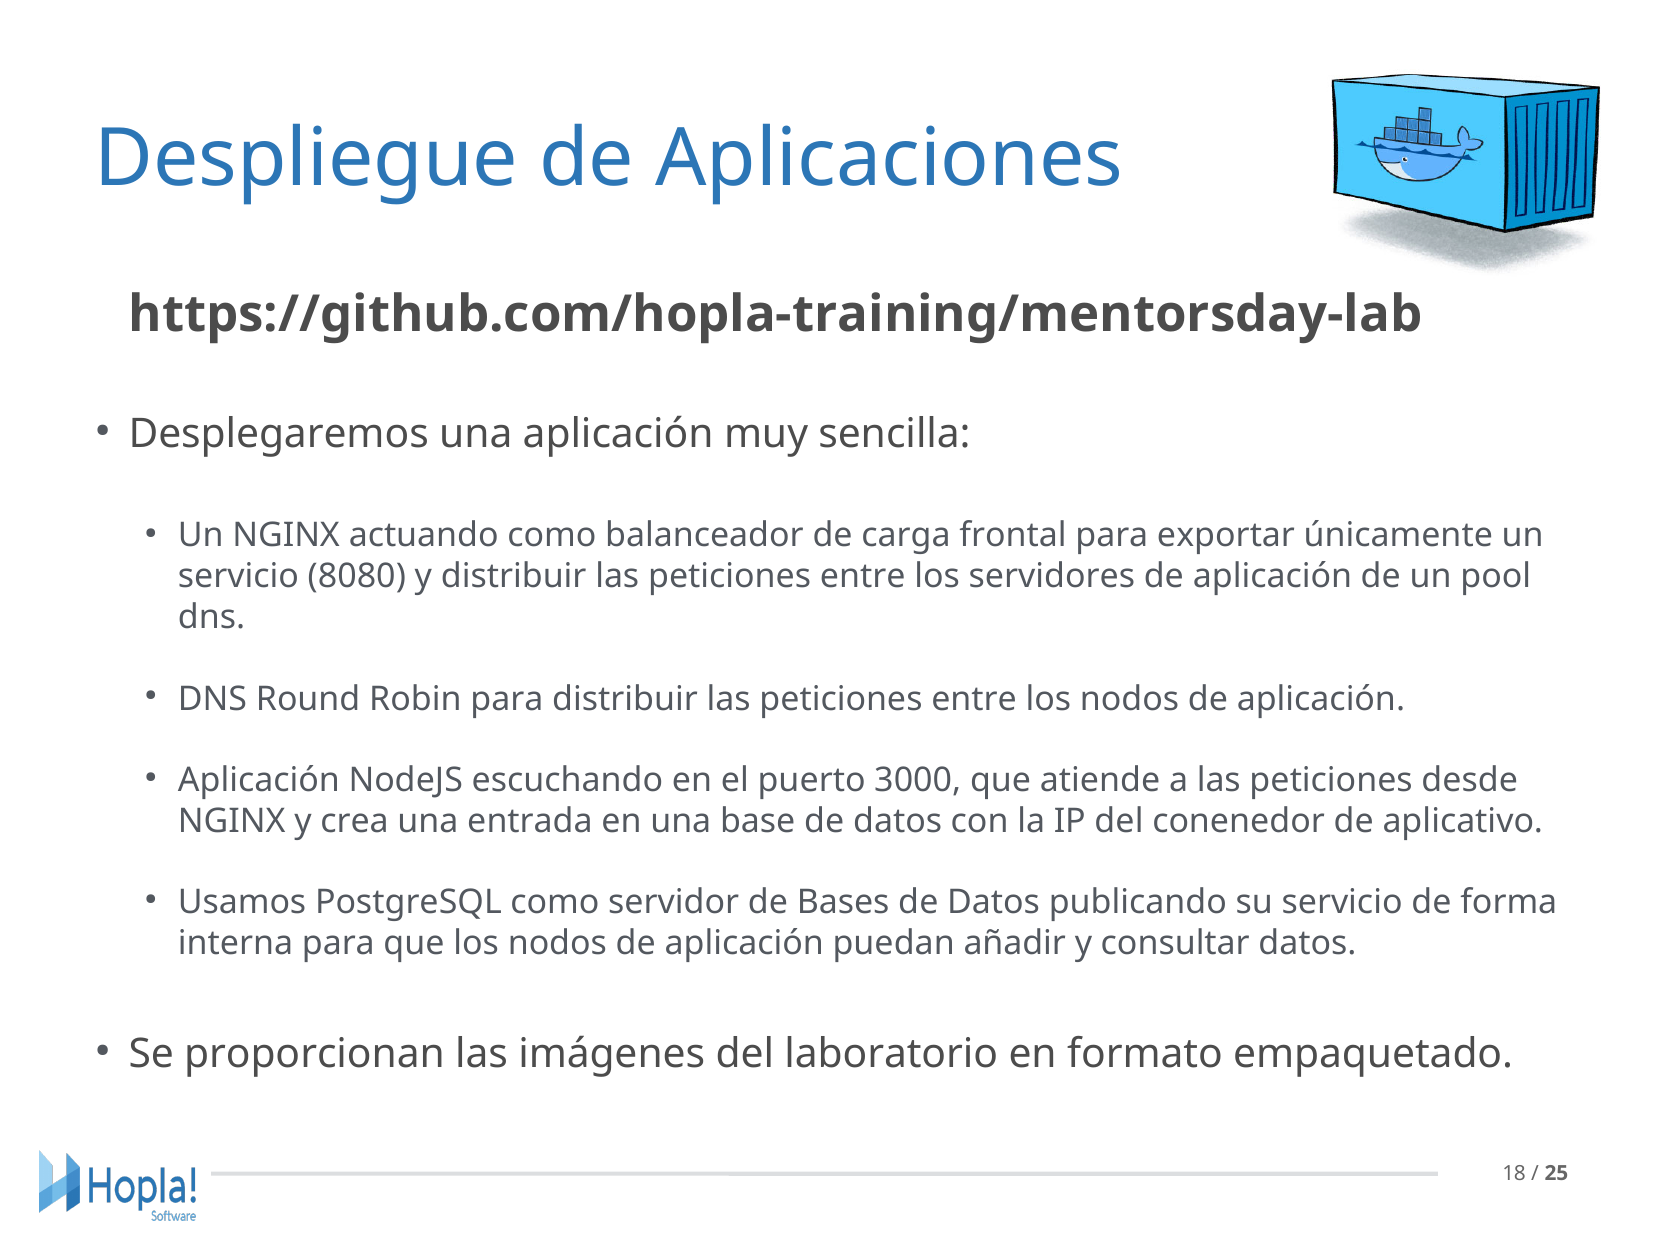

# Despliegue de Aplicaciones
https://github.com/hopla-training/mentorsday-lab
Desplegaremos una aplicación muy sencilla:
Un NGINX actuando como balanceador de carga frontal para exportar únicamente un servicio (8080) y distribuir las peticiones entre los servidores de aplicación de un pool dns.
DNS Round Robin para distribuir las peticiones entre los nodos de aplicación.
Aplicación NodeJS escuchando en el puerto 3000, que atiende a las peticiones desde NGINX y crea una entrada en una base de datos con la IP del conenedor de aplicativo.
Usamos PostgreSQL como servidor de Bases de Datos publicando su servicio de forma interna para que los nodos de aplicación puedan añadir y consultar datos.
Se proporcionan las imágenes del laboratorio en formato empaquetado.
18